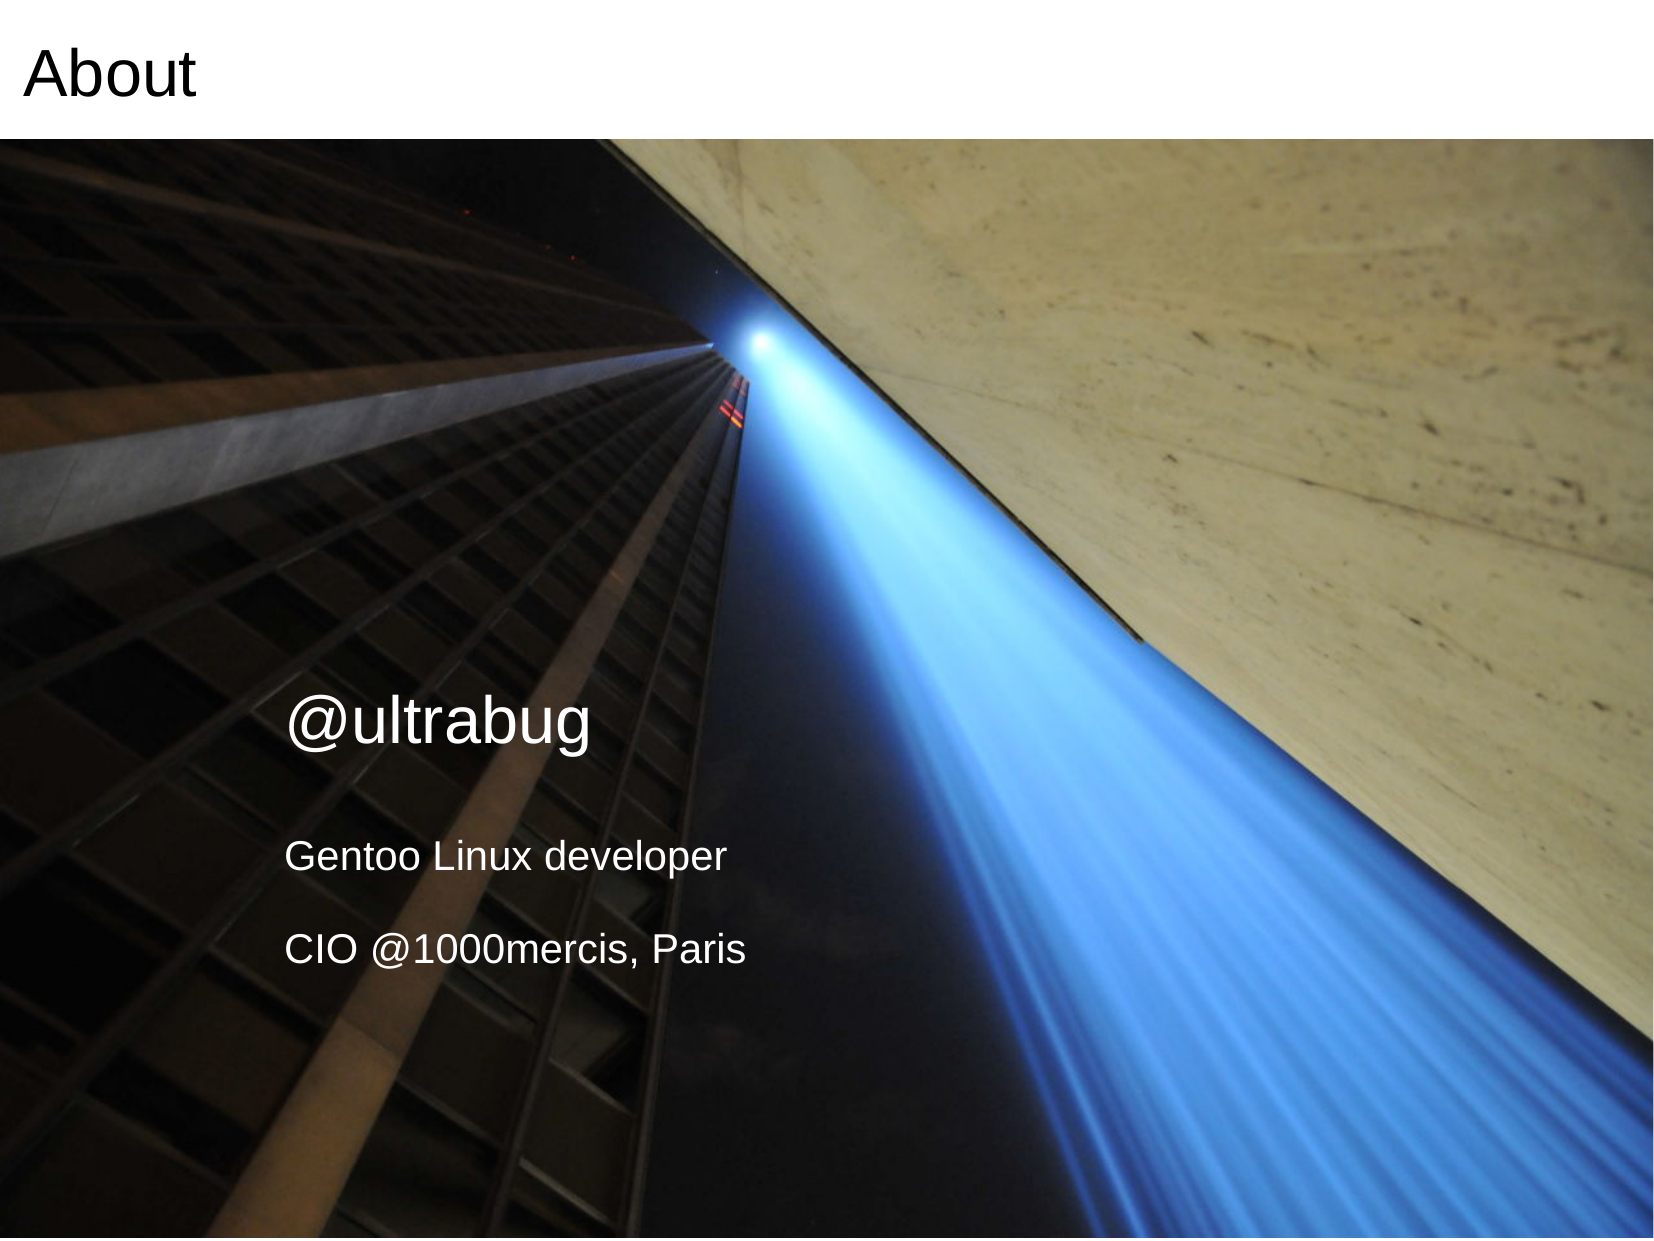

# About
@ultrabug
Gentoo Linux developer
CIO @1000mercis, Paris